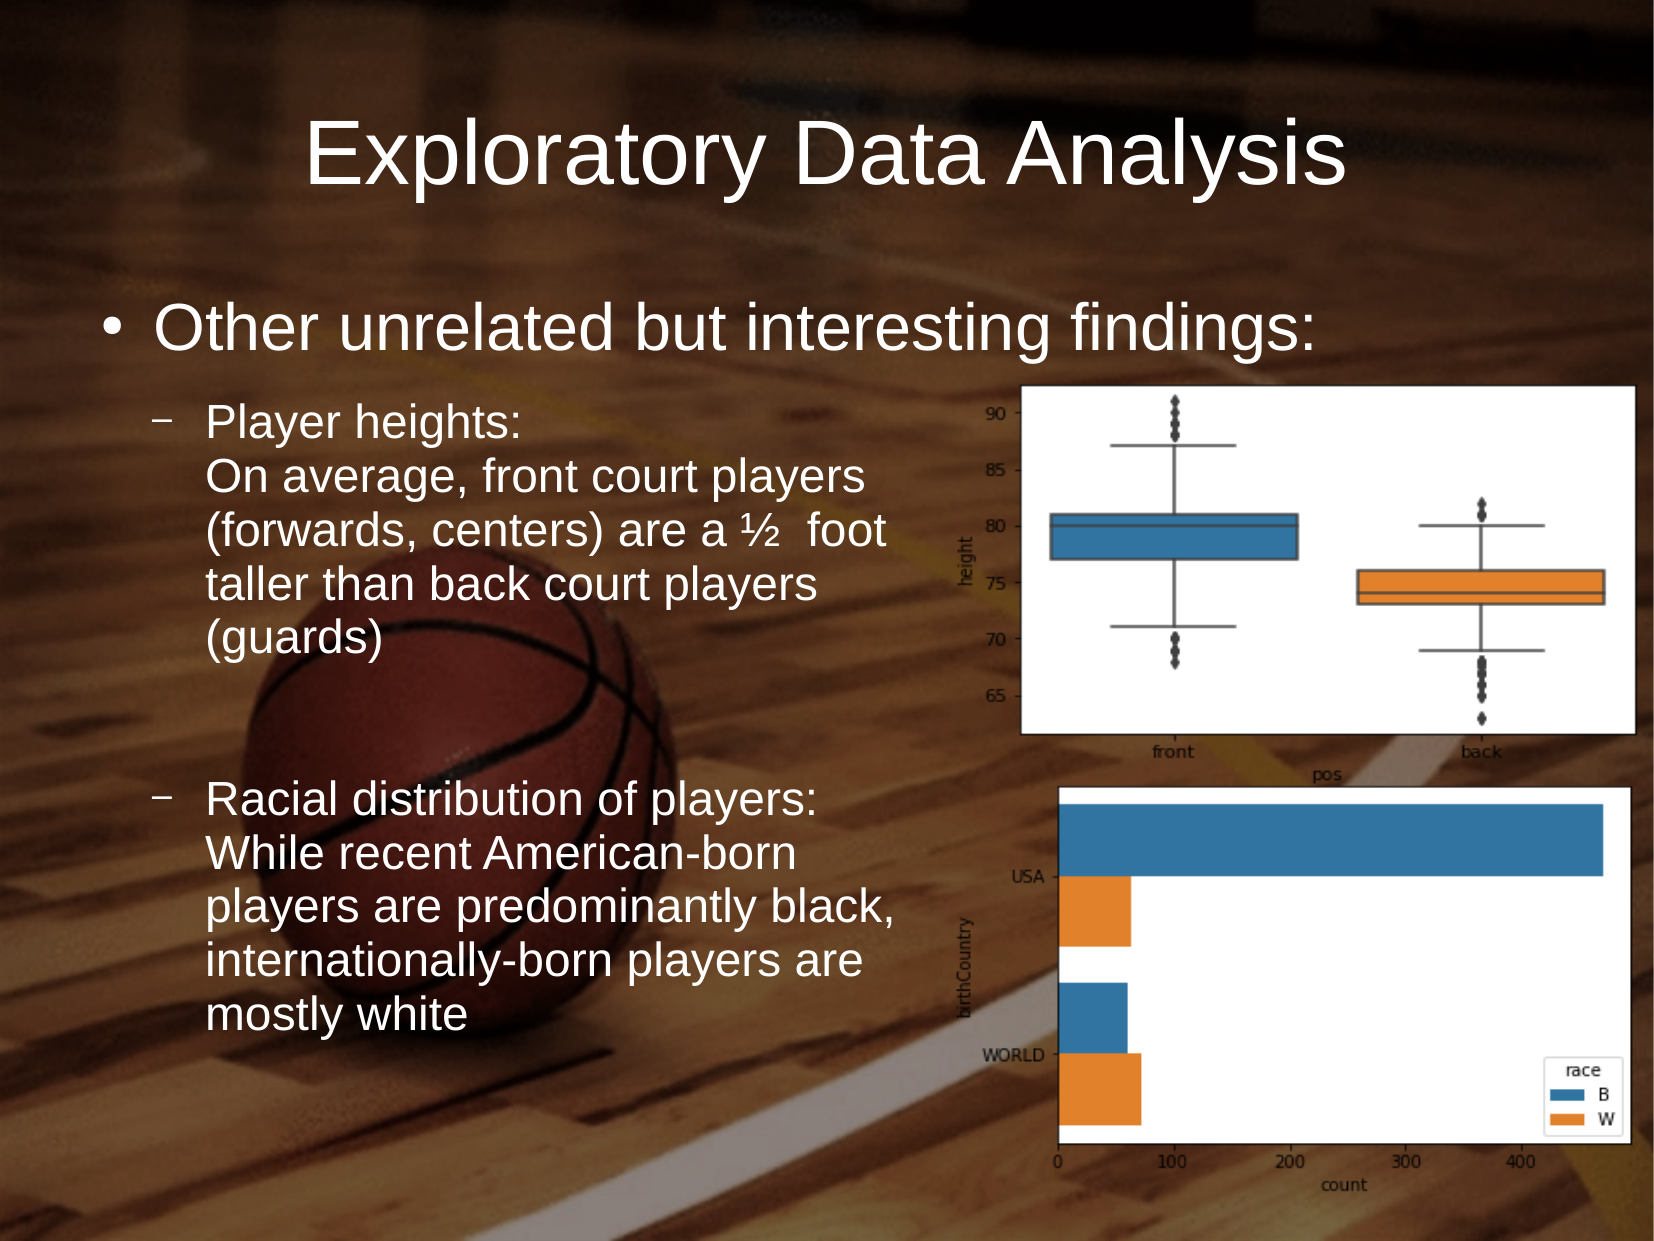

# Exploratory Data Analysis
Other unrelated but interesting findings:
Player heights:
On average, front court players (forwards, centers) are a ½ foot taller than back court players (guards)
Racial distribution of players: While recent American-born players are predominantly black, internationally-born players are mostly white